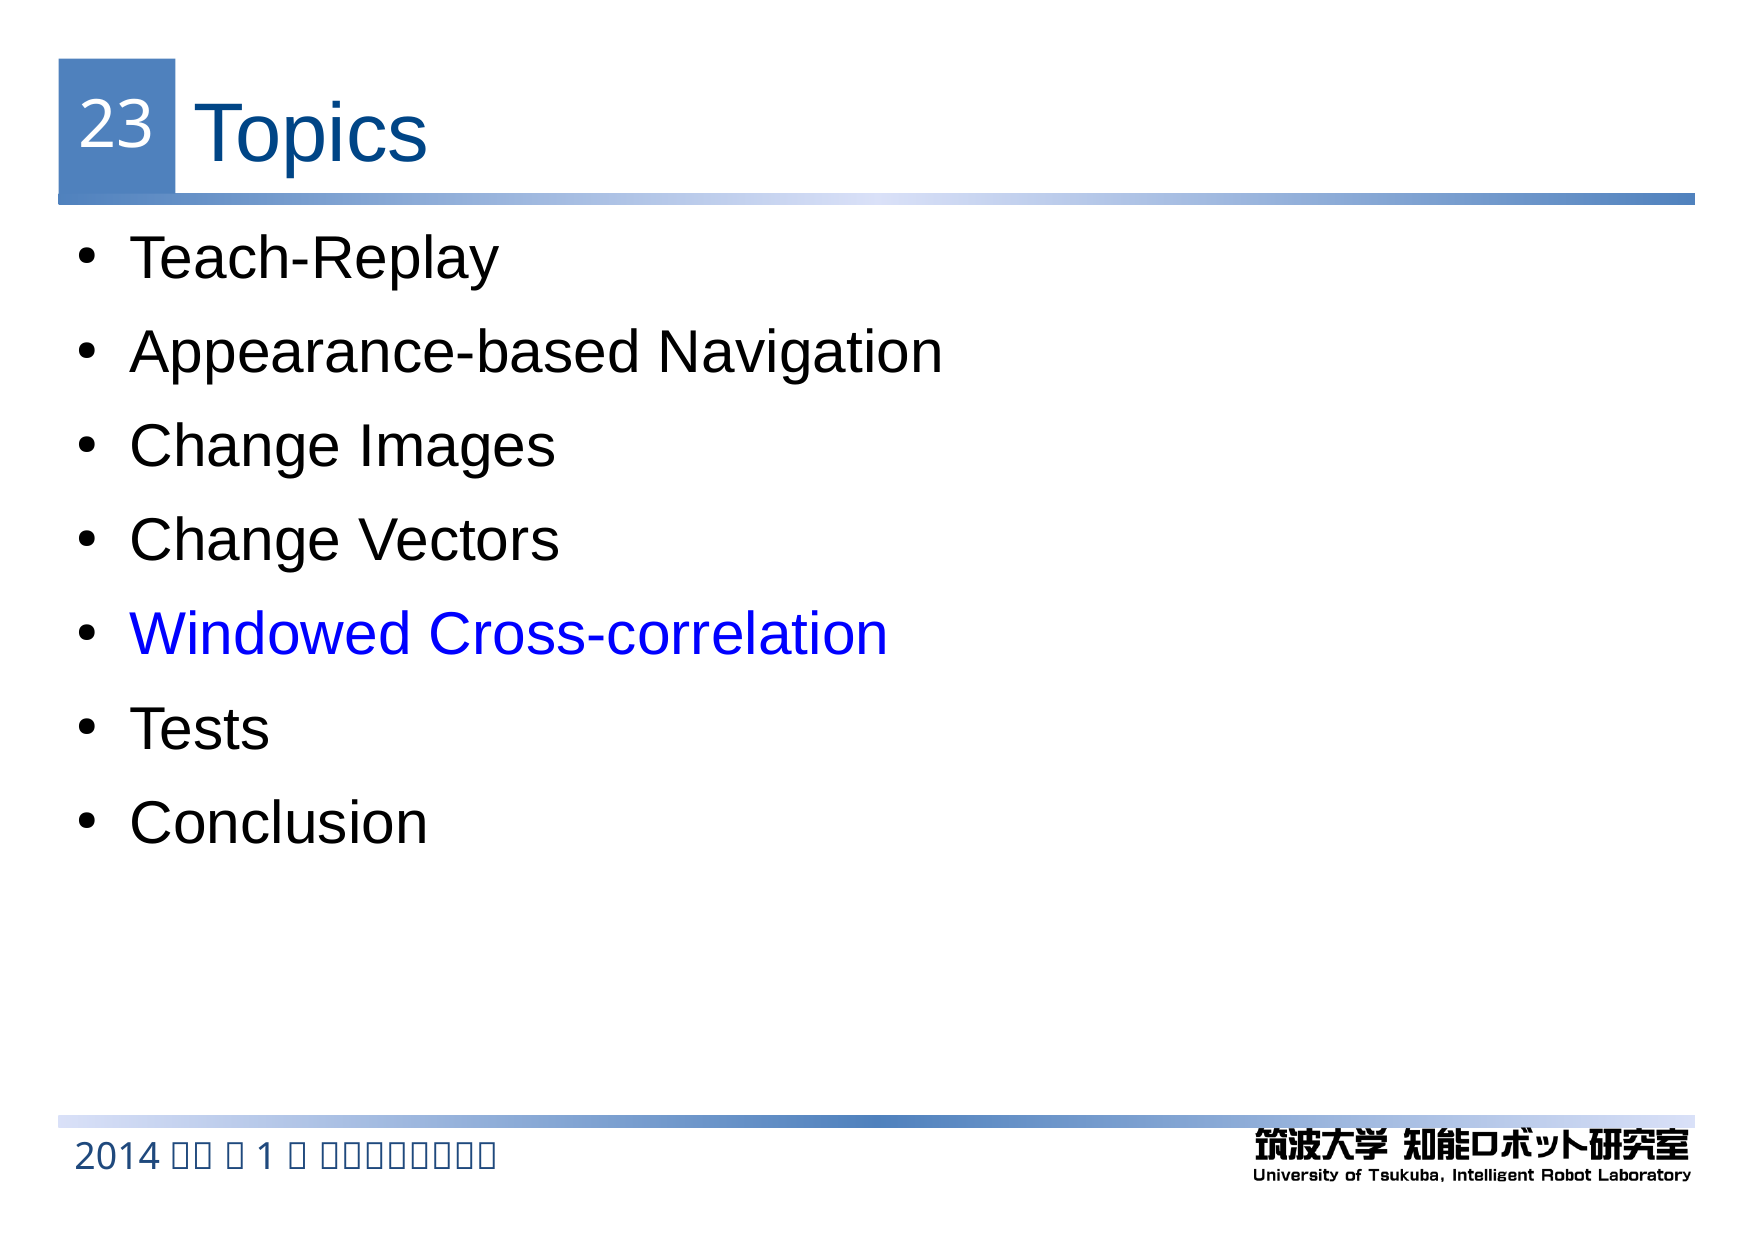

# Topics
Teach-Replay
Appearance-based Navigation
Change Images
Change Vectors
Windowed Cross-correlation
Tests
Conclusion